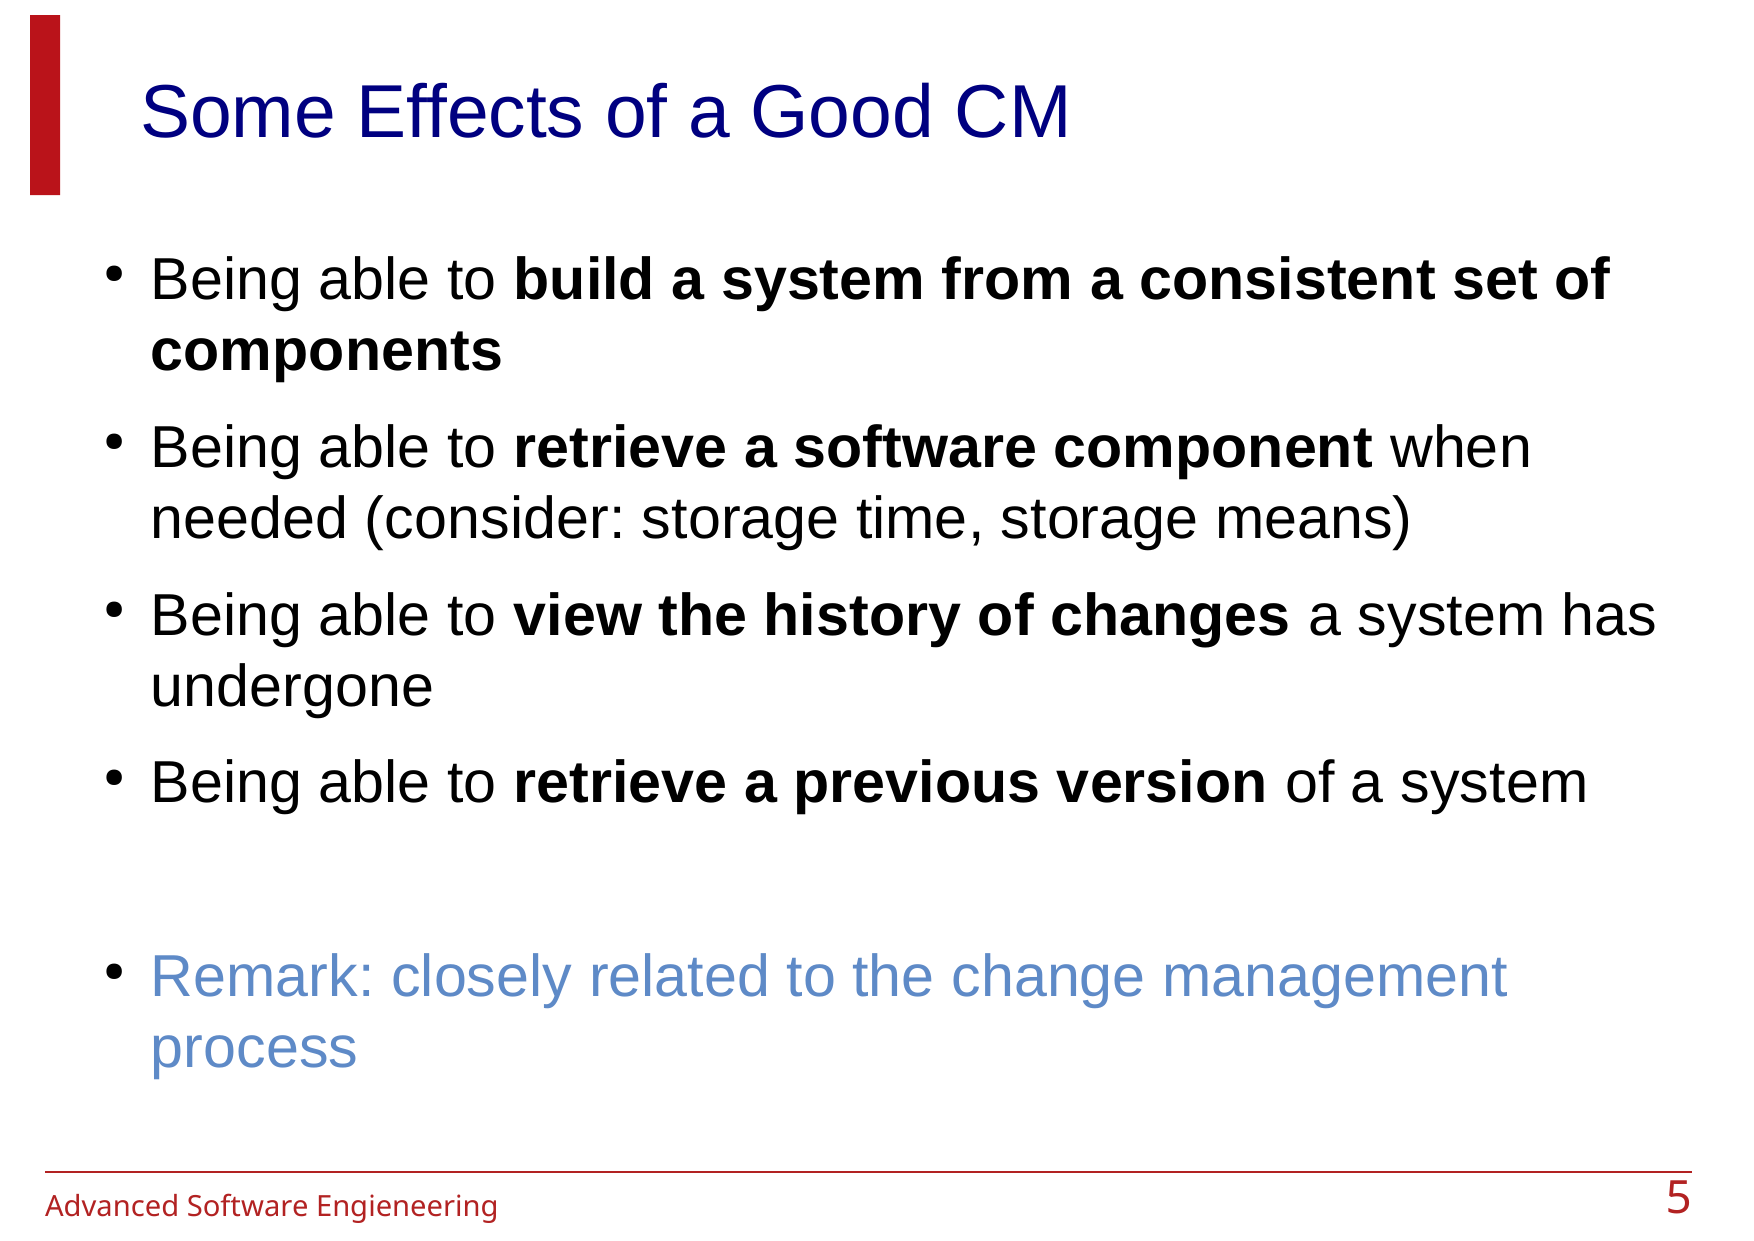

# Some Effects of a Good CM
Being able to build a system from a consistent set of components
Being able to retrieve a software component when needed (consider: storage time, storage means)
Being able to view the history of changes a system has undergone
Being able to retrieve a previous version of a system
Remark: closely related to the change management process
5
Advanced Software Engieneering